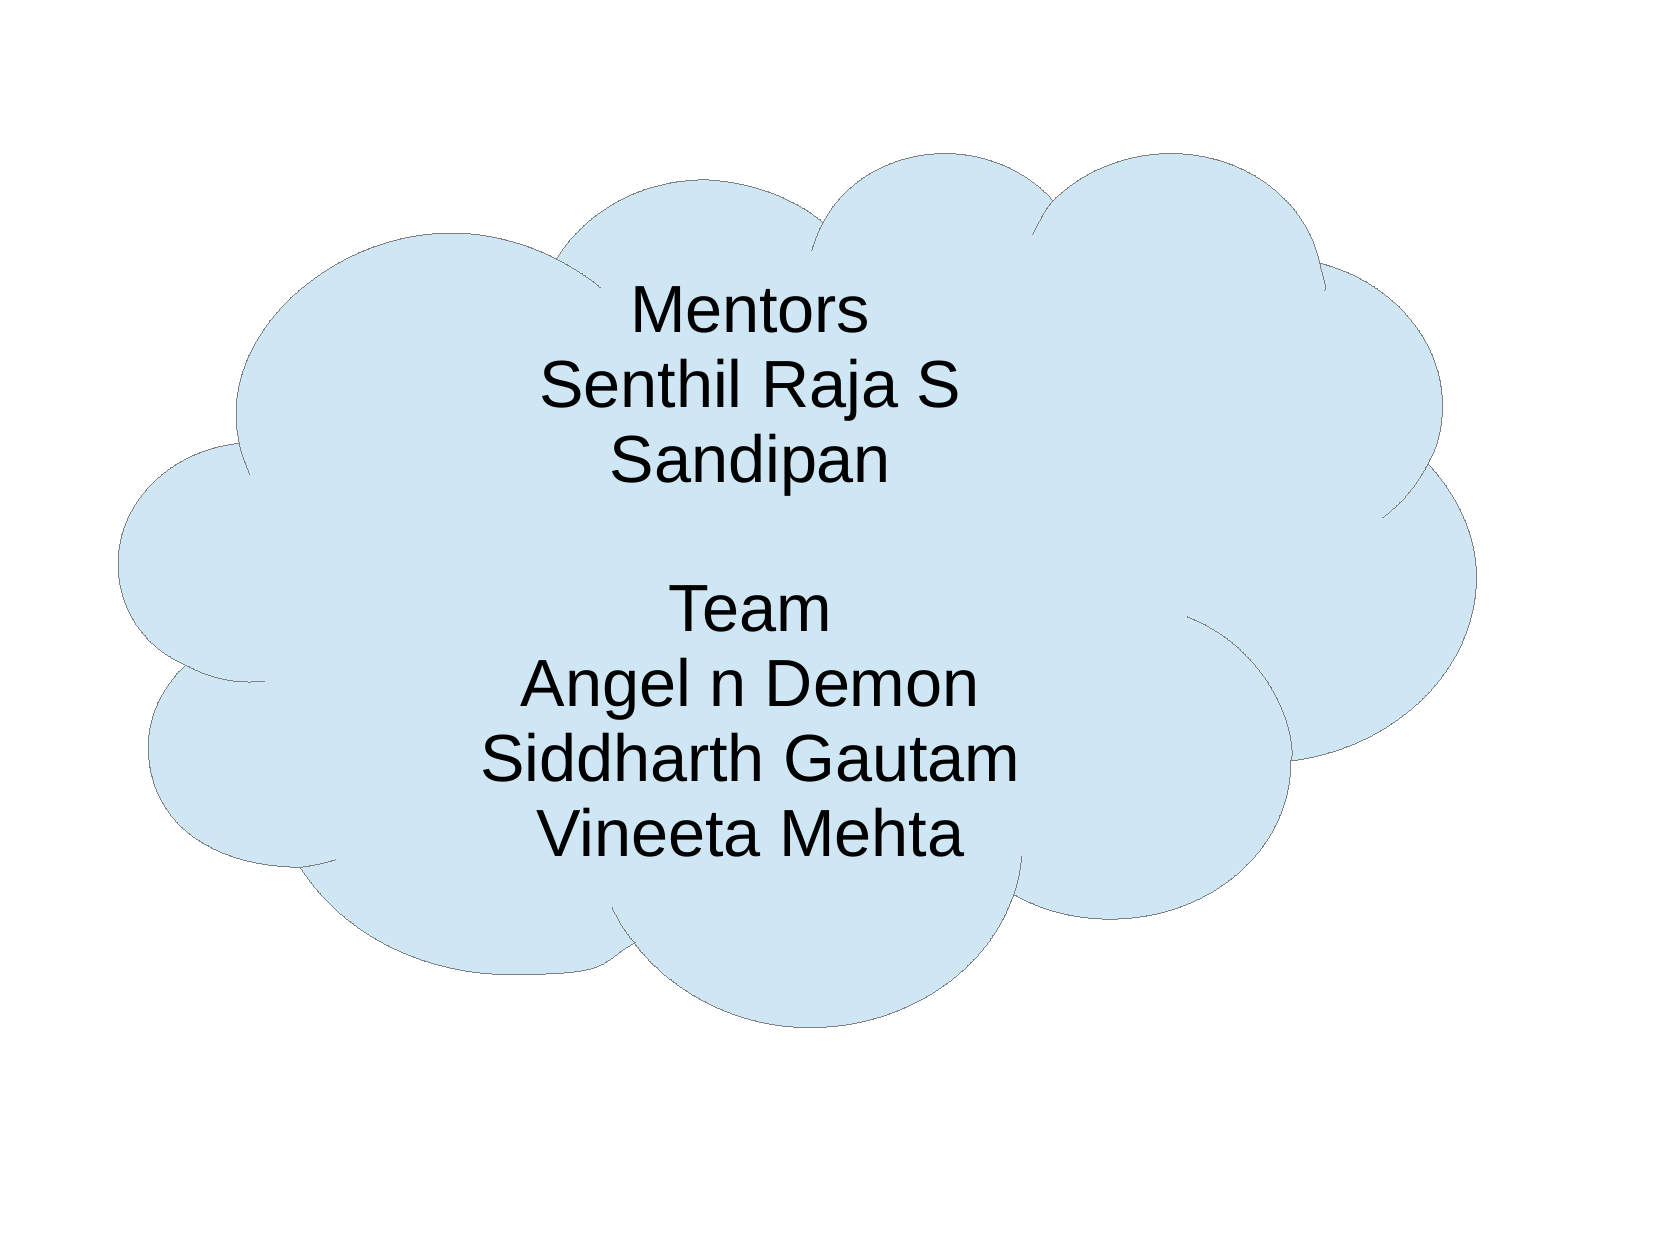

Mentors
Senthil Raja S
Sandipan
Team
Angel n Demon
Siddharth Gautam
Vineeta Mehta